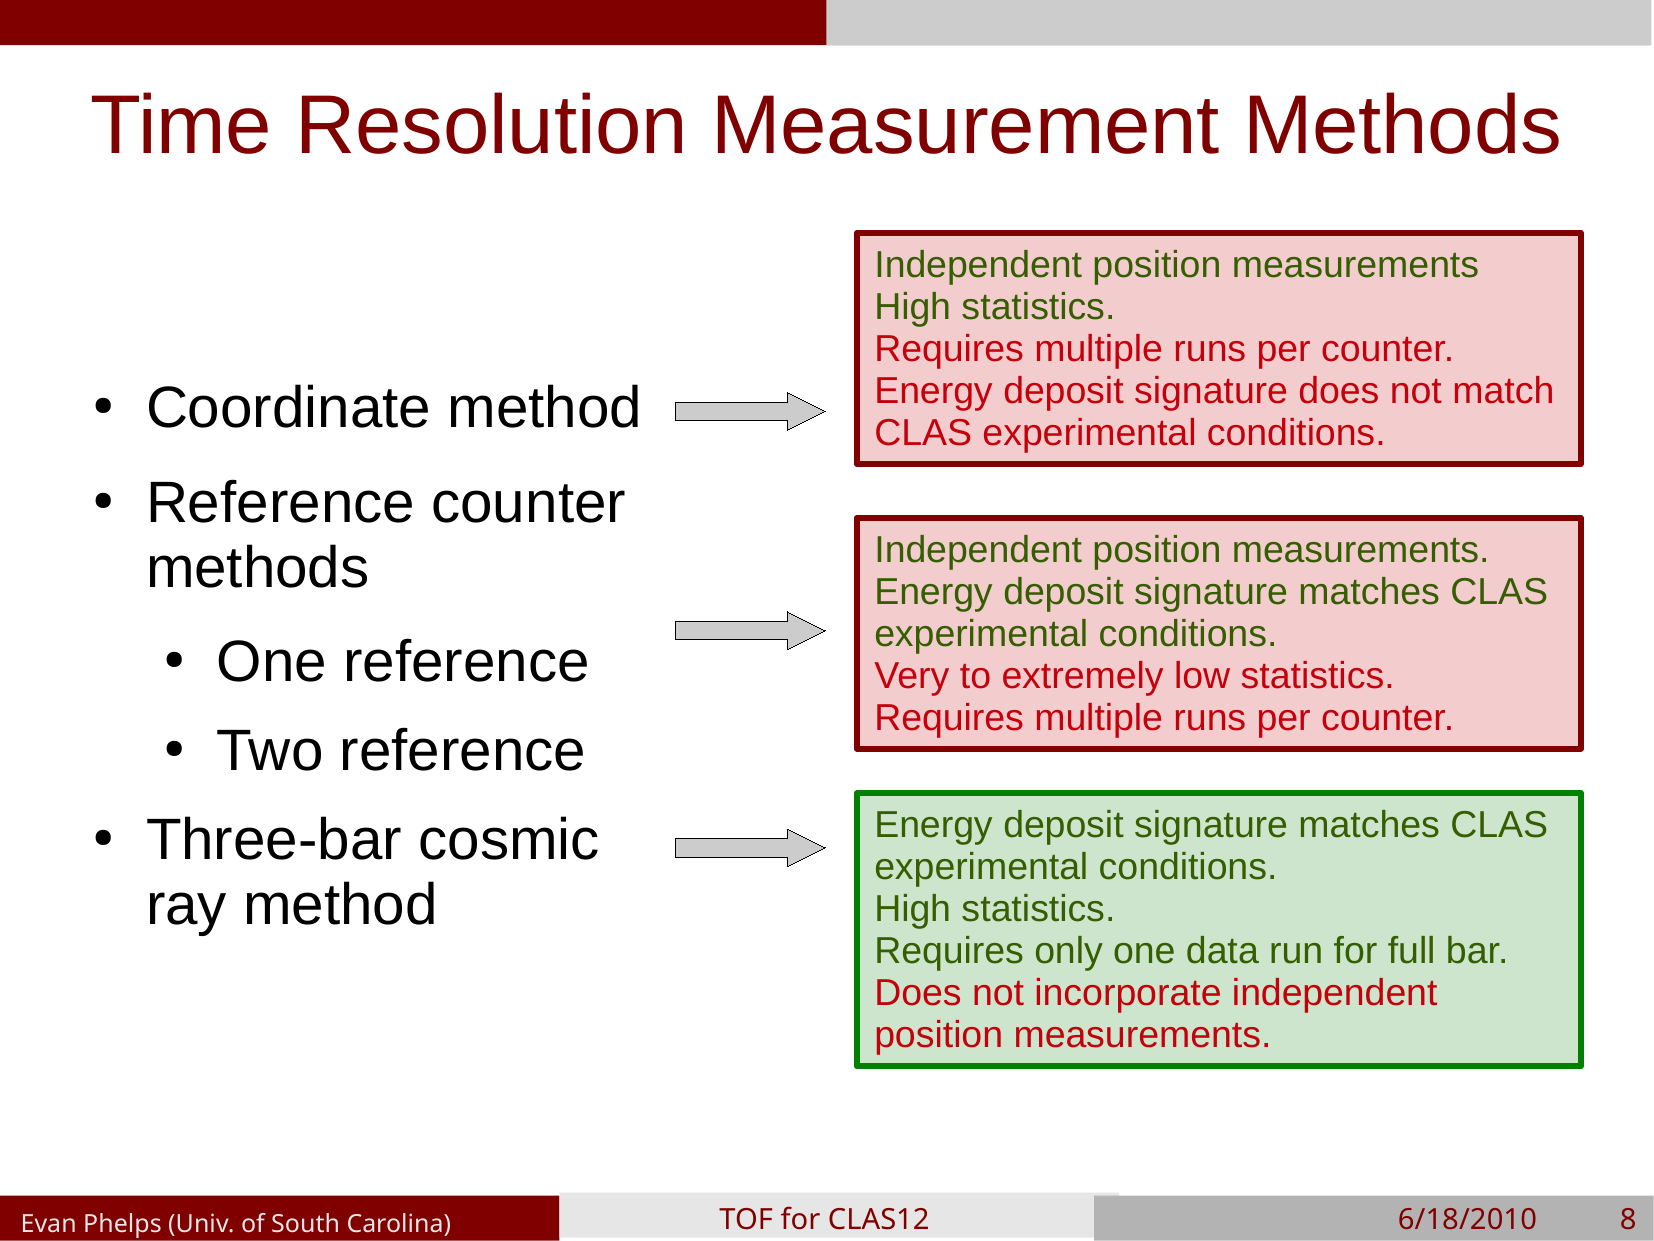

# Time Resolution Measurement Methods
Independent position measurements
High statistics.
Requires multiple runs per counter.
Energy deposit signature does not match CLAS experimental conditions.
Coordinate method
Reference counter methods
One reference
Two reference
Three-bar cosmic ray method
Independent position measurements.
Energy deposit signature matches CLAS experimental conditions.
Very to extremely low statistics.
Requires multiple runs per counter.
Energy deposit signature matches CLAS experimental conditions.
High statistics.
Requires only one data run for full bar.
Does not incorporate independent position measurements.
TOF for CLAS12
8